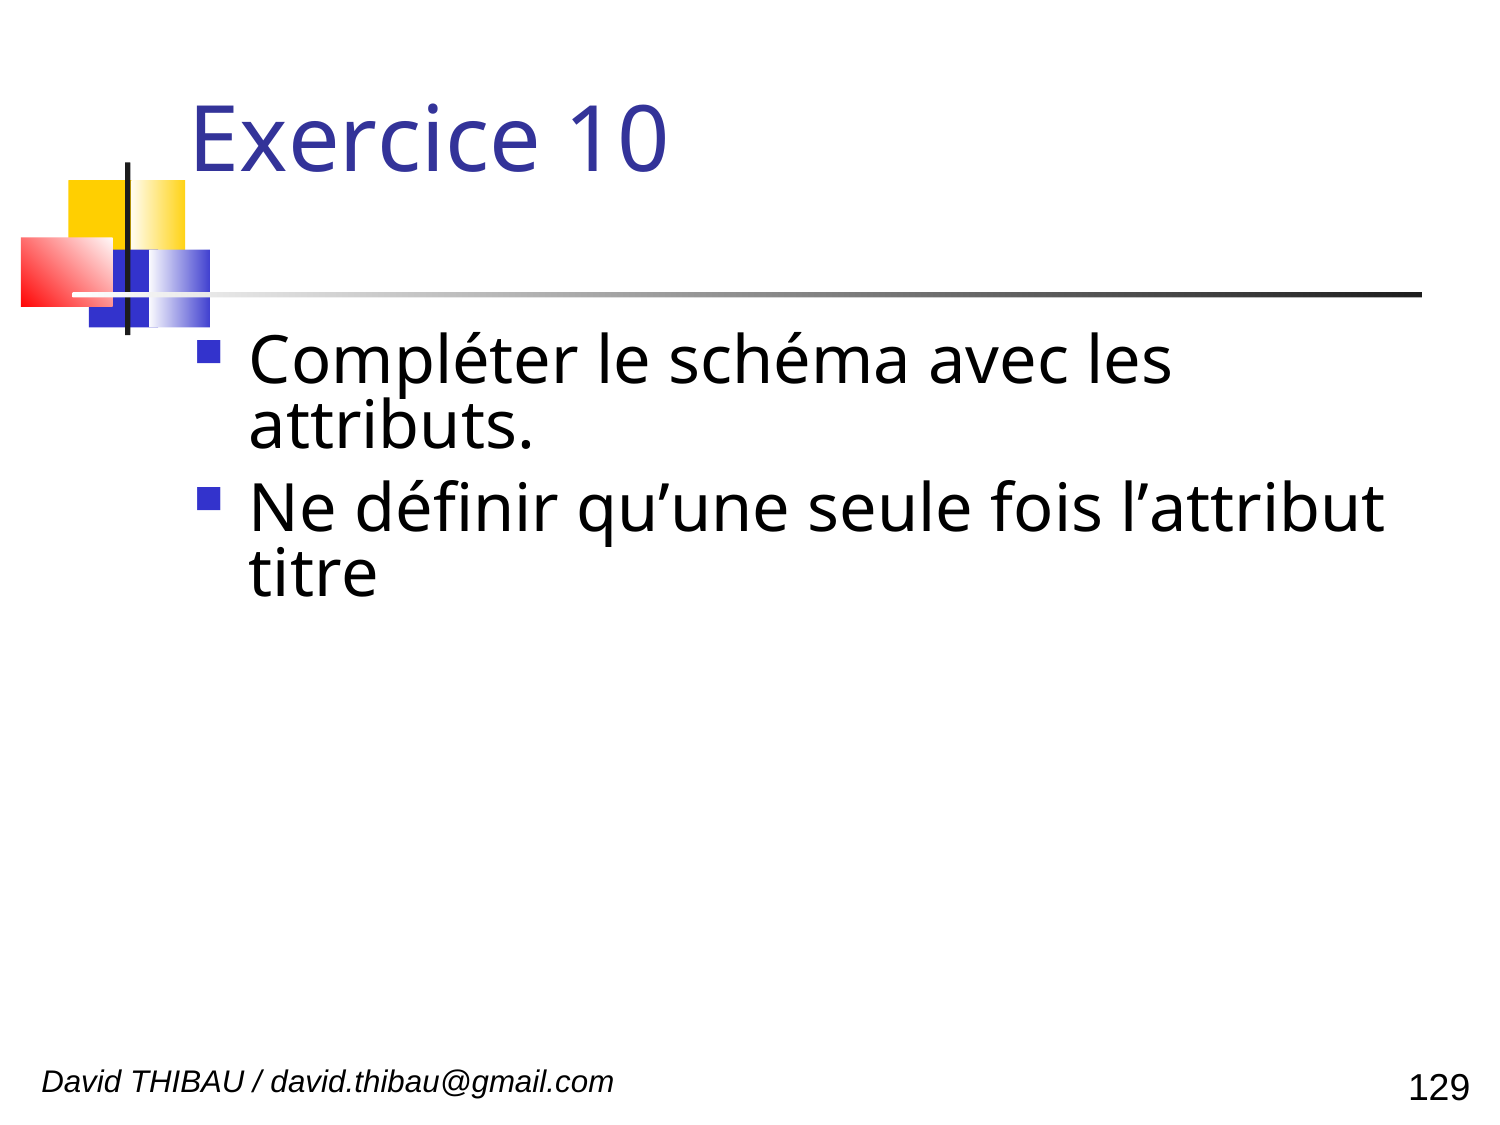

# Exercice 10
Compléter le schéma avec les attributs.
Ne définir qu’une seule fois l’attribut titre